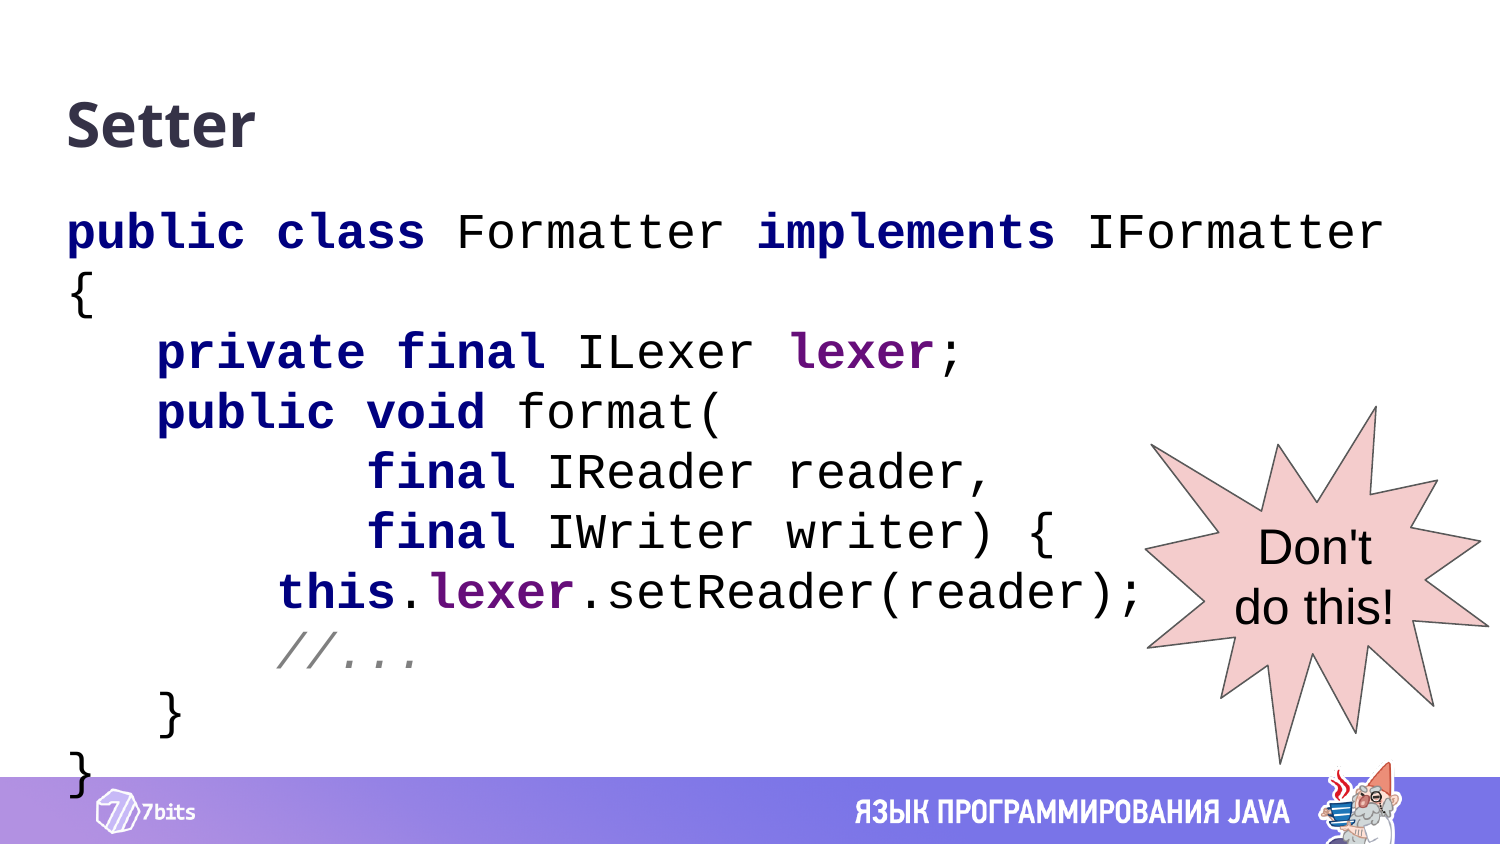

# Setter
public class Formatter implements IFormatter {
 private final ILexer lexer;
 public void format(
				final IReader reader,
				final IWriter writer) {
 this.lexer.setReader(reader);
 //...
 }
}
Don't do this!